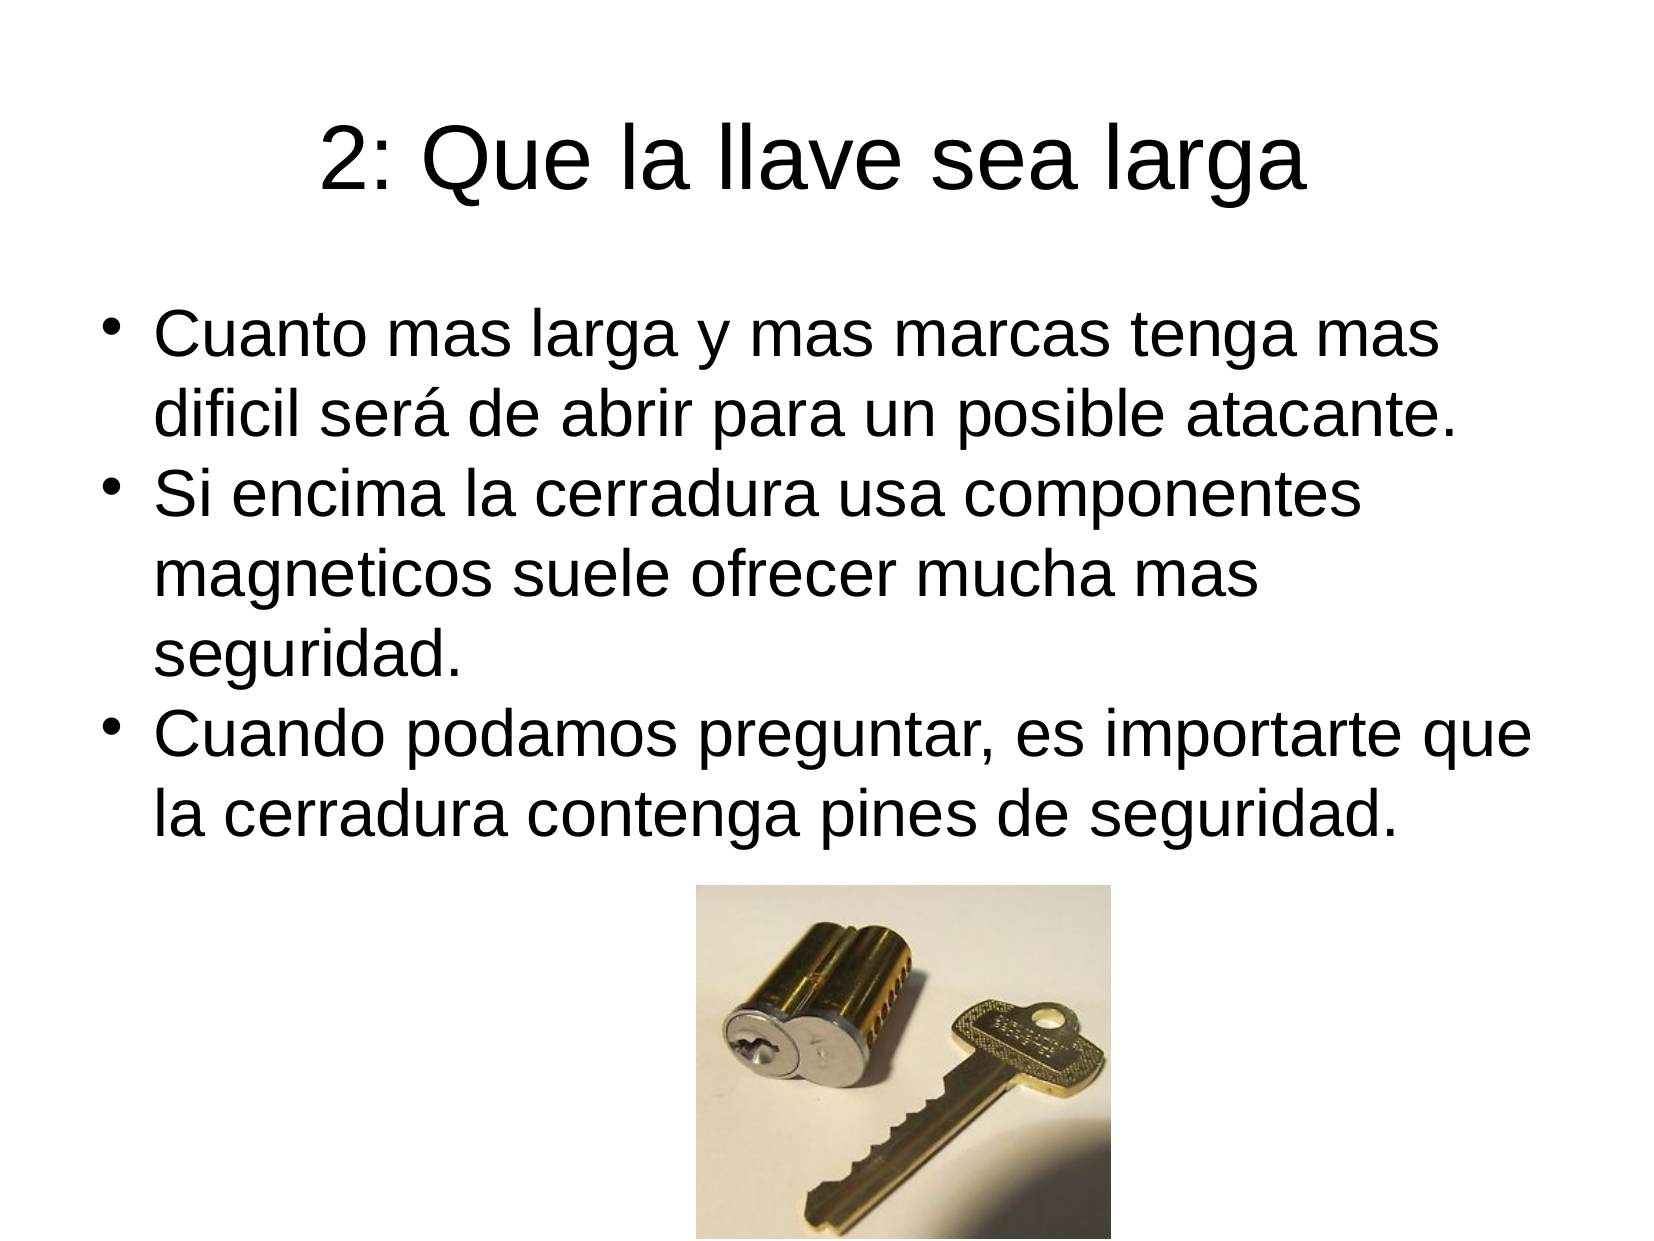

2: Que la llave sea larga
Cuanto mas larga y mas marcas tenga mas dificil será de abrir para un posible atacante.
Si encima la cerradura usa componentes magneticos suele ofrecer mucha mas seguridad.
Cuando podamos preguntar, es importarte que la cerradura contenga pines de seguridad.